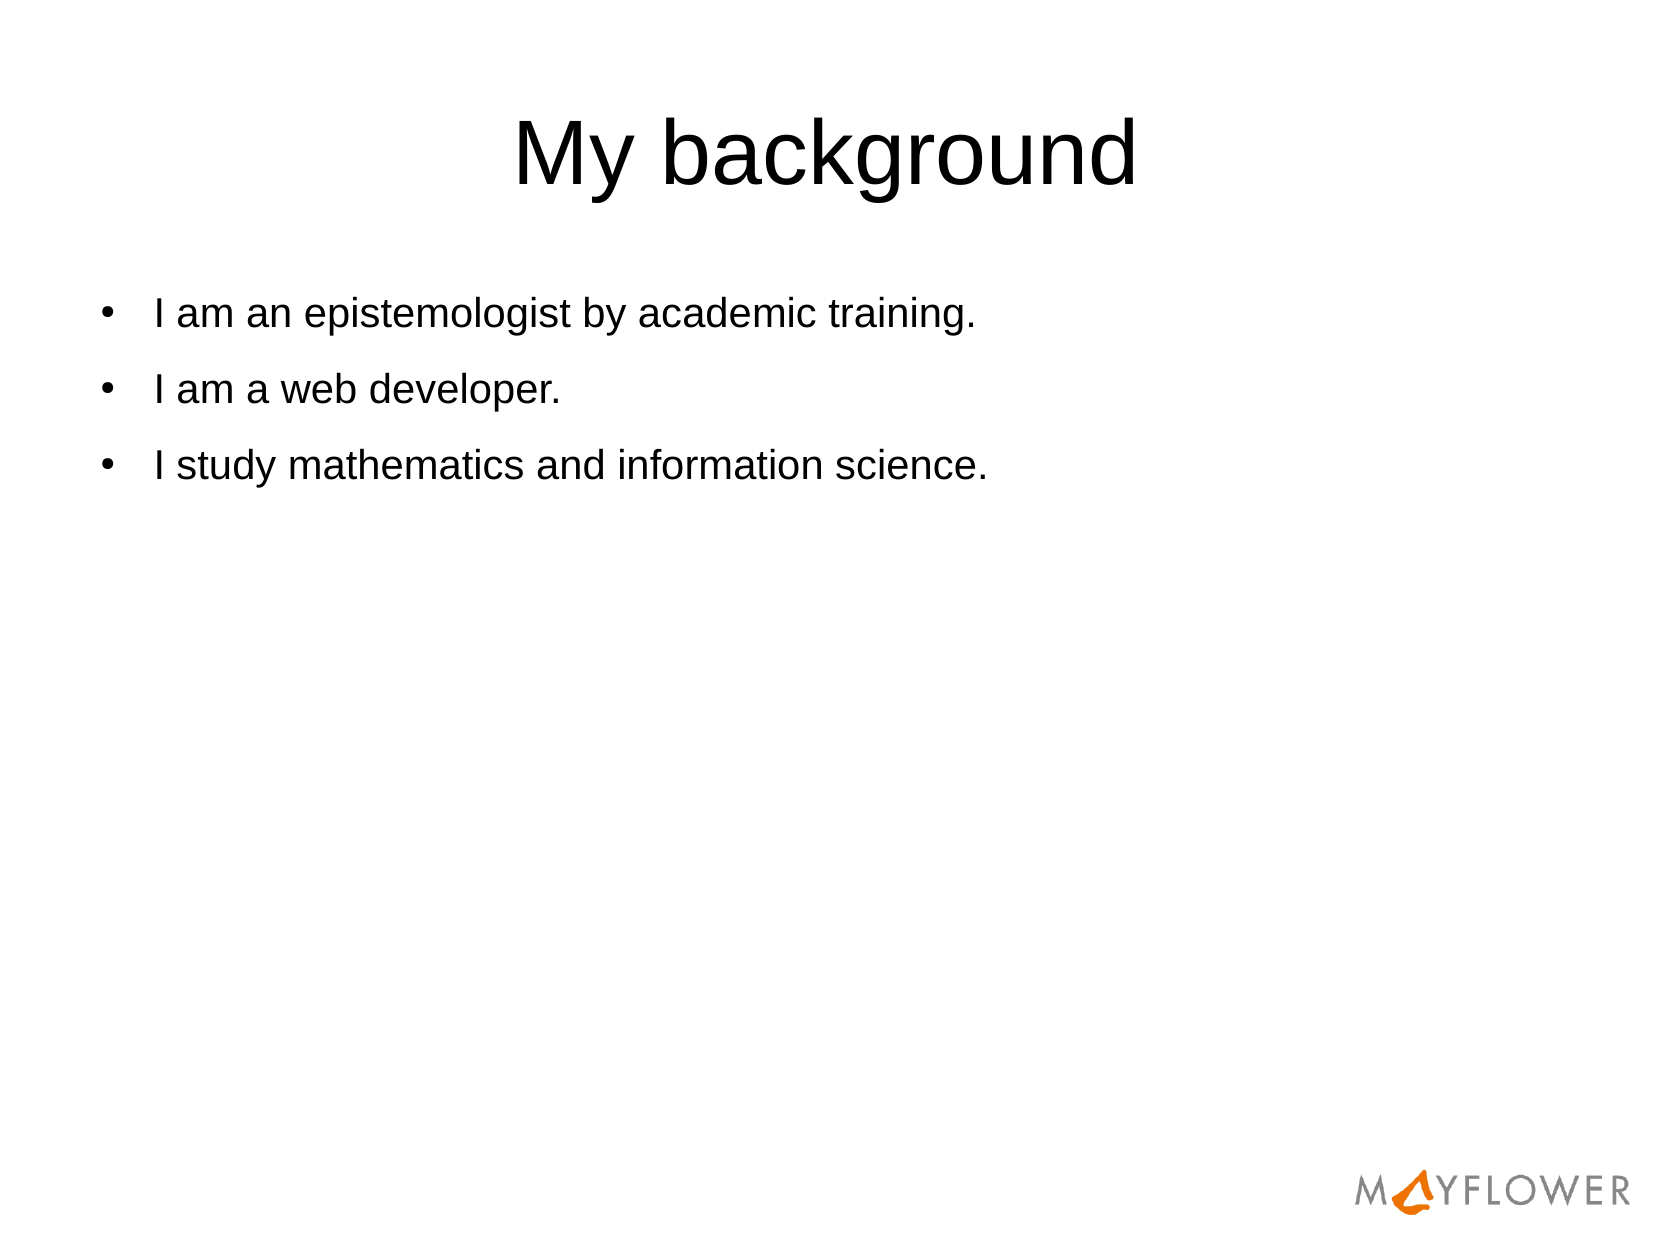

# My background
I am an epistemologist by academic training.
I am a web developer.
I study mathematics and information science.